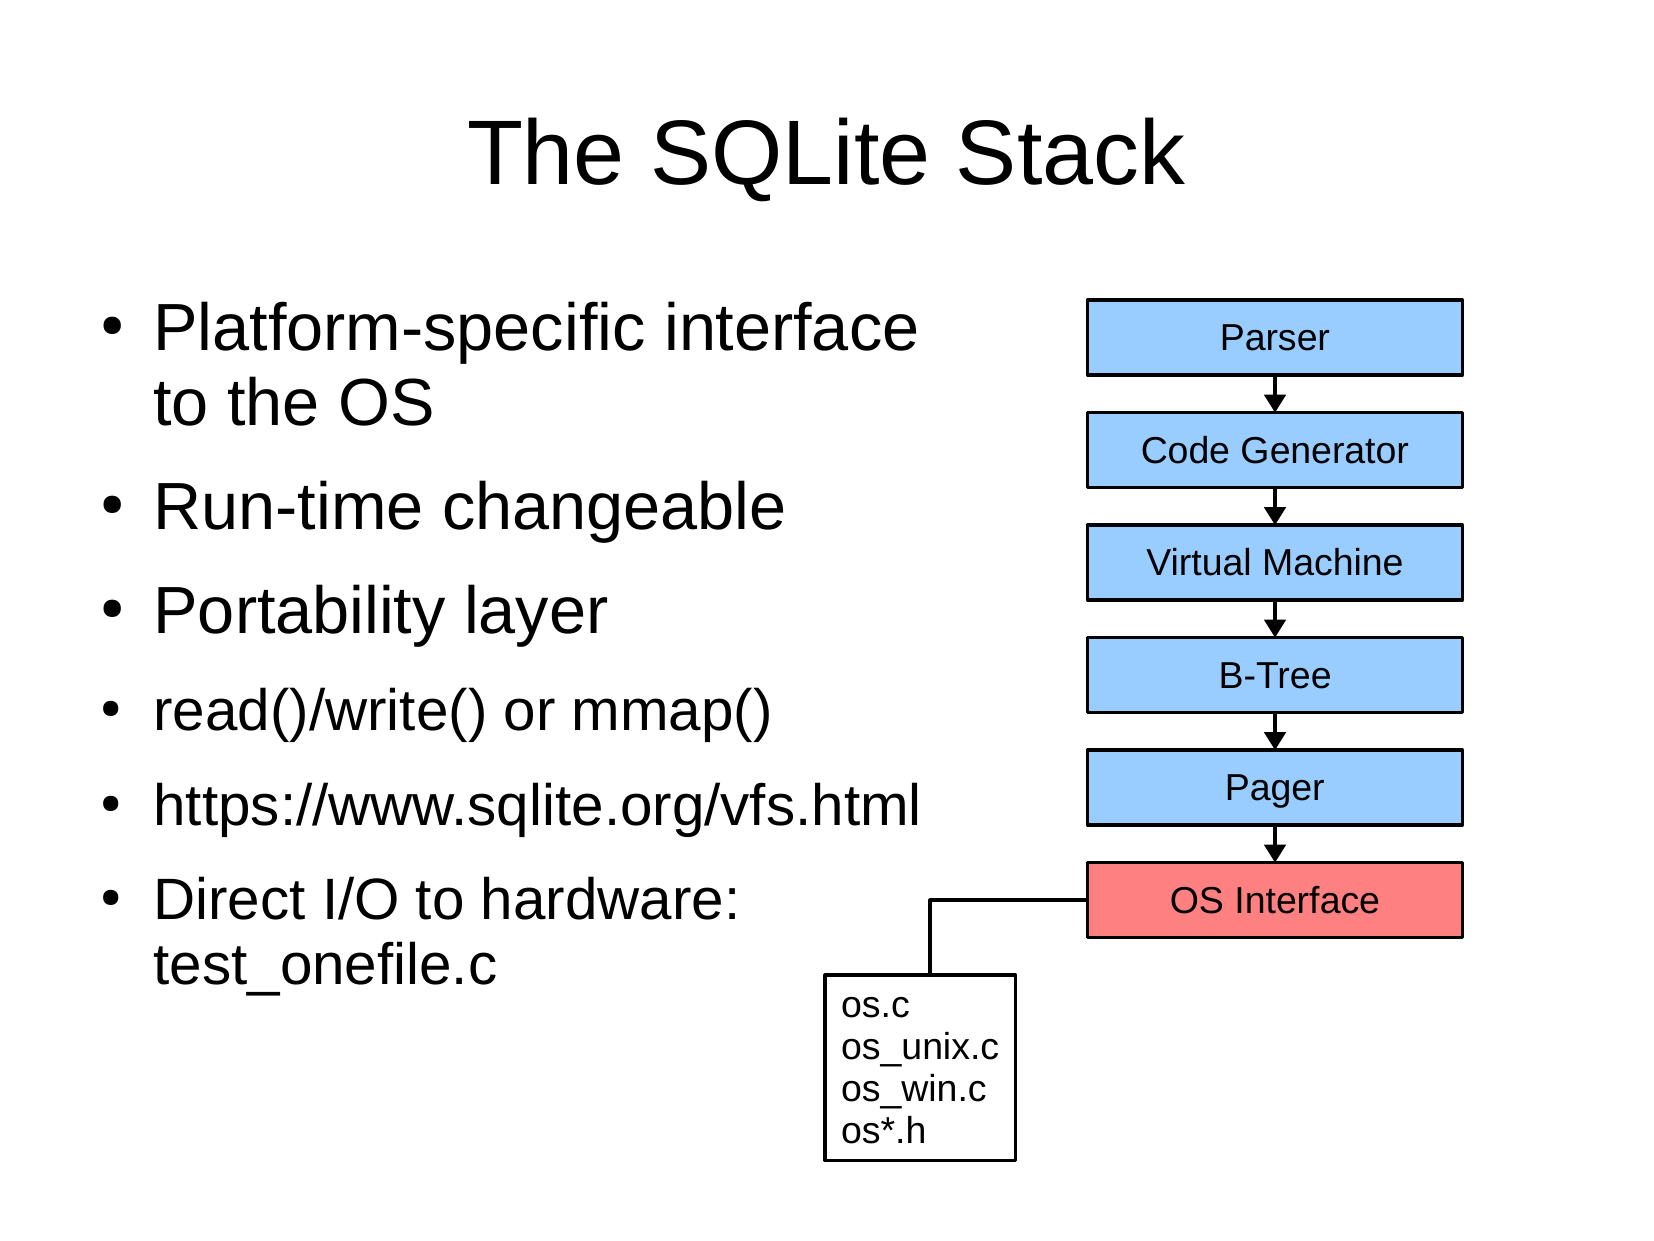

# The SQLite Stack
Platform-specific interface to the OS
Run-time changeable
Portability layer
read()/write() or mmap()
https://www.sqlite.org/vfs.html
Direct I/O to hardware: test_onefile.c
Parser
Code Generator
Virtual Machine
B-Tree
Pager
OS Interface
os.c
os_unix.c
os_win.c
os*.h